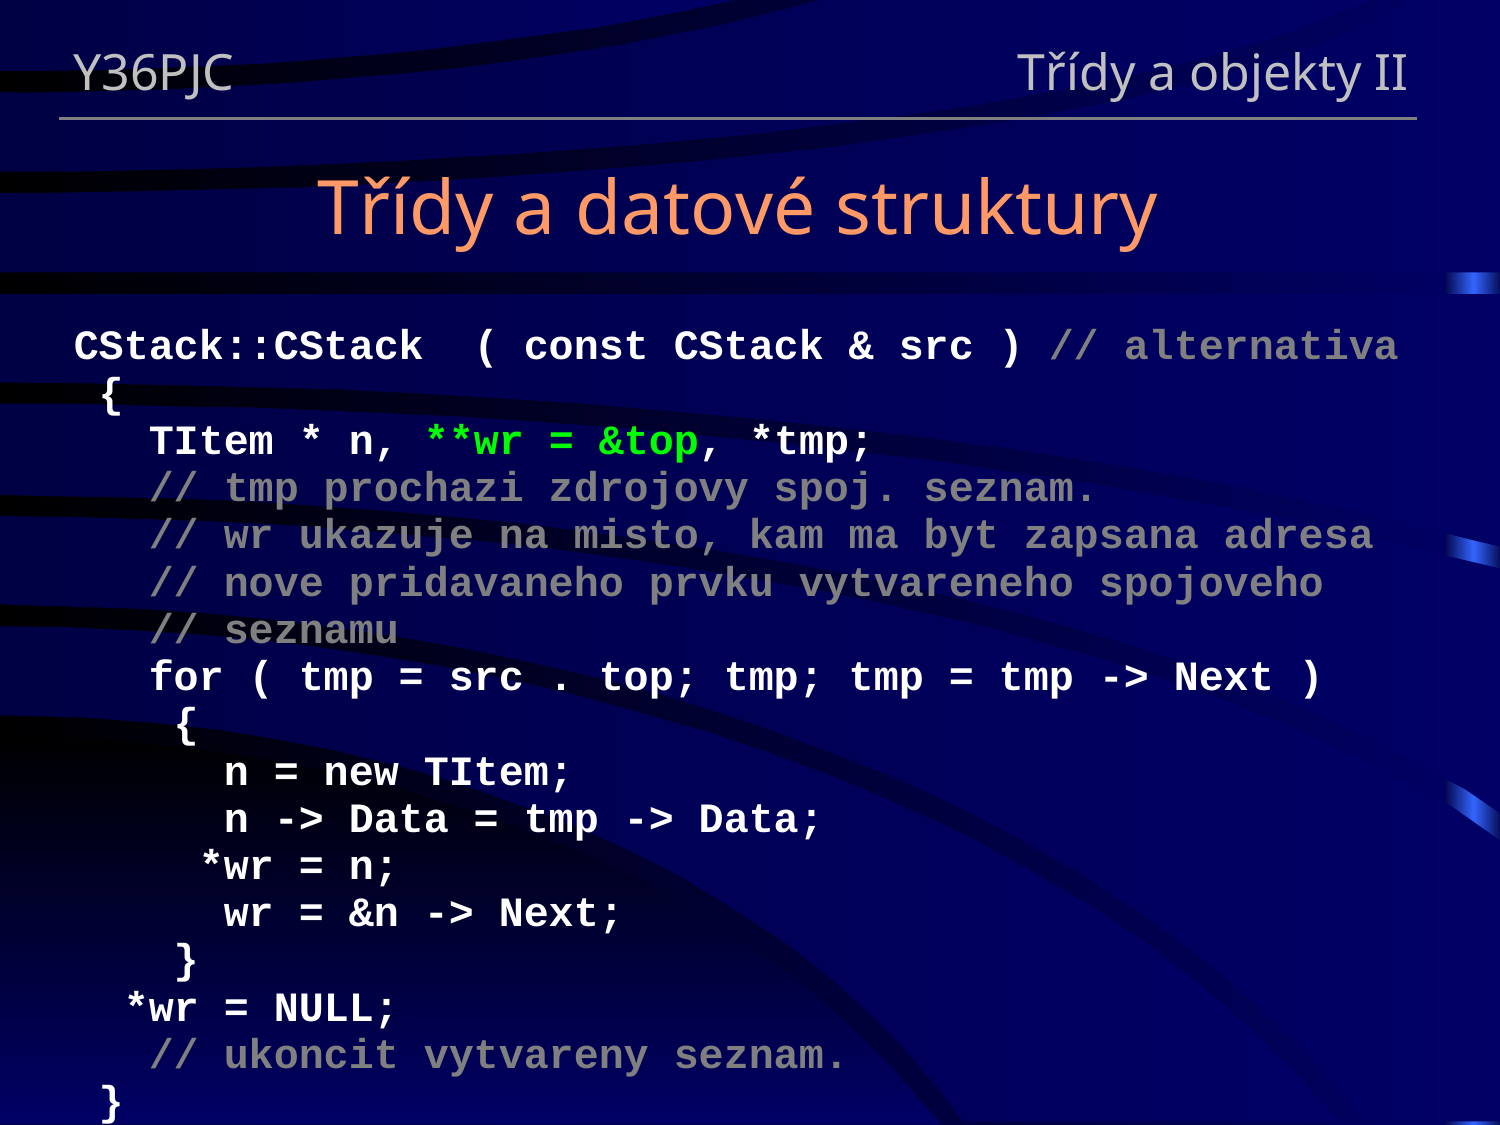

Y36PJC
Třídy a objekty II
Třídy a datové struktury
CStack::CStack ( const CStack & src ) // alternativa
 {
 TItem * n, **wr = &top, *tmp;
 // tmp prochazi zdrojovy spoj. seznam.
 // wr ukazuje na misto, kam ma byt zapsana adresa
 // nove pridavaneho prvku vytvareneho spojoveho
 // seznamu
 for ( tmp = src . top; tmp; tmp = tmp -> Next )
 {
 n = new TItem;
 n -> Data = tmp -> Data;
 *wr = n;
 wr = &n -> Next;
 }
 *wr = NULL;
 // ukoncit vytvareny seznam.
 }